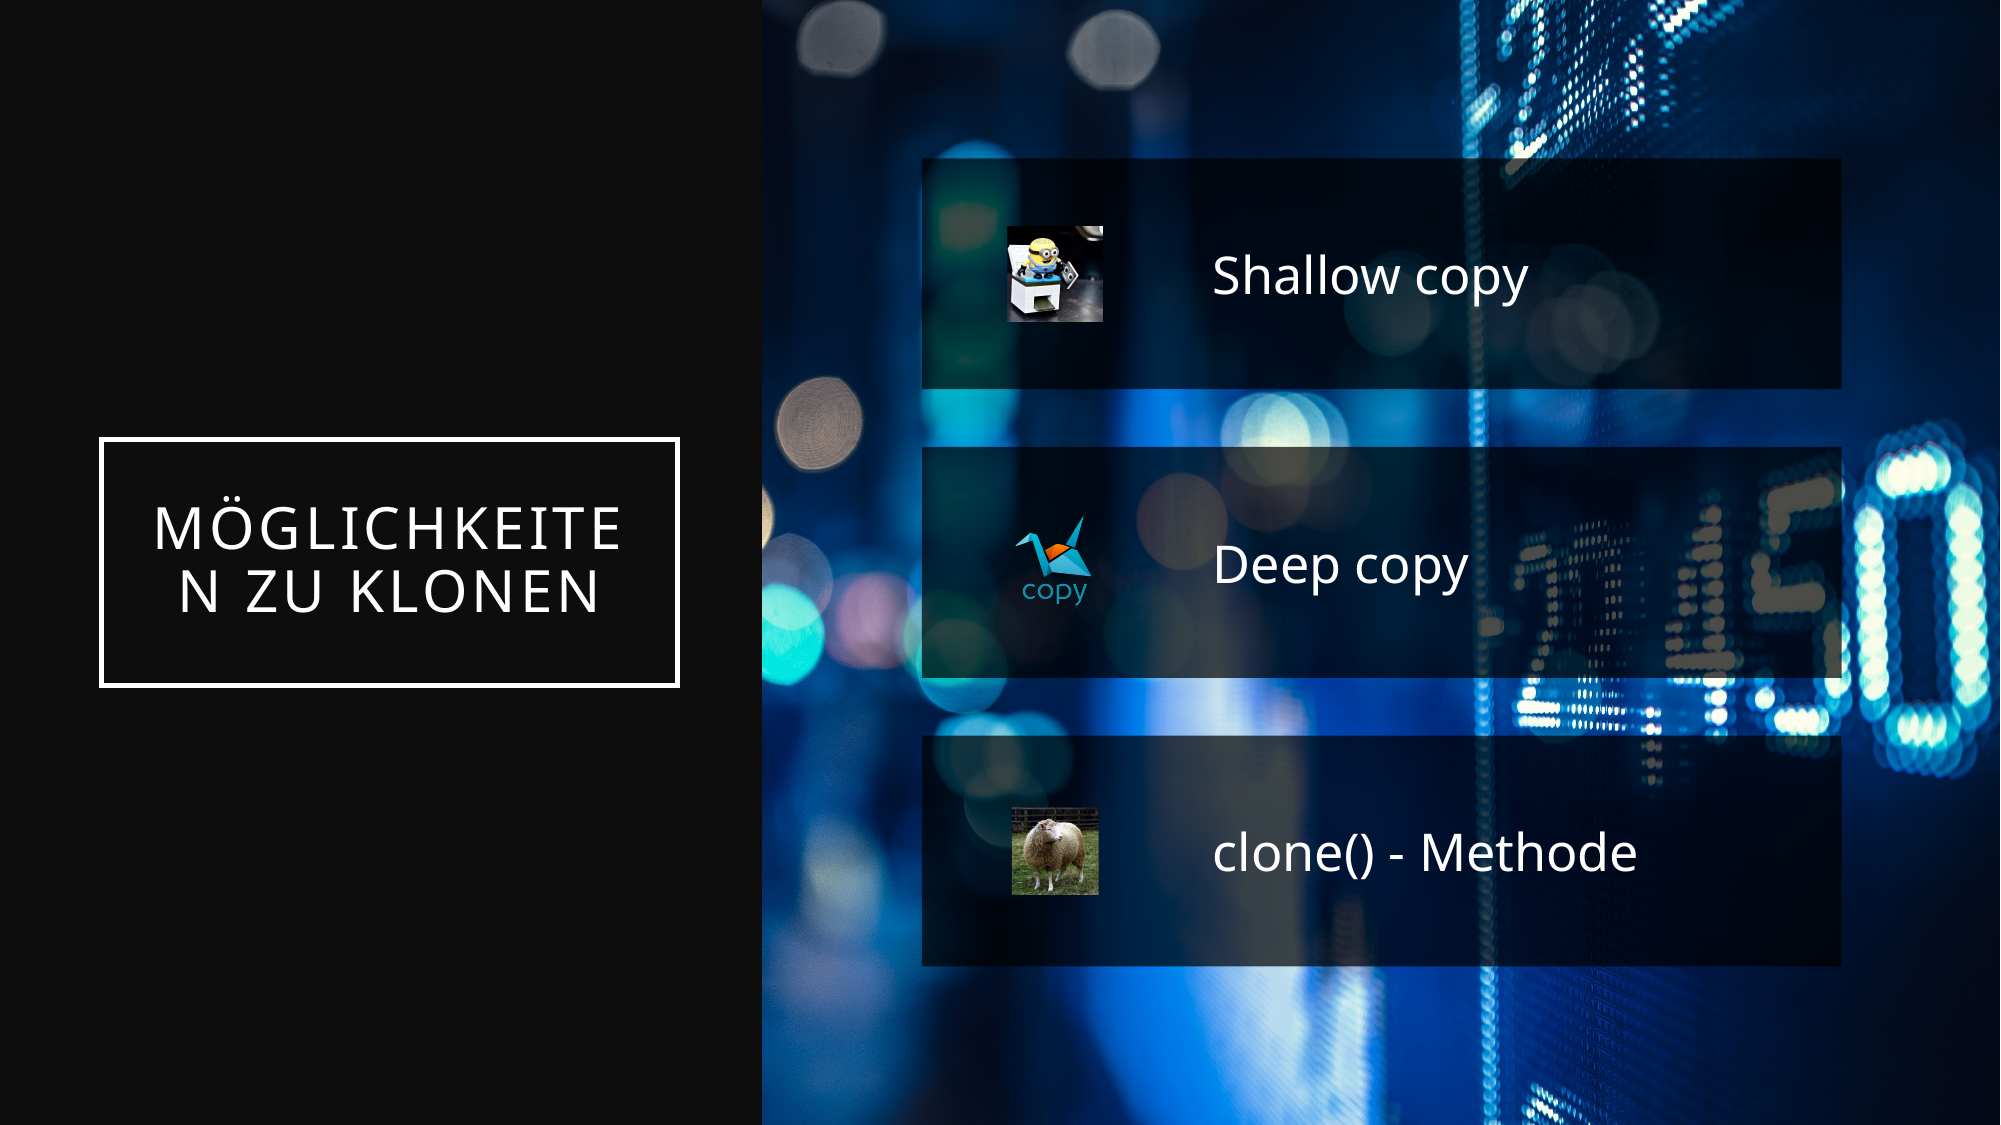

Shallow copy
Deep copy
clone() - Methode
# Möglichkeiten zu Klonen